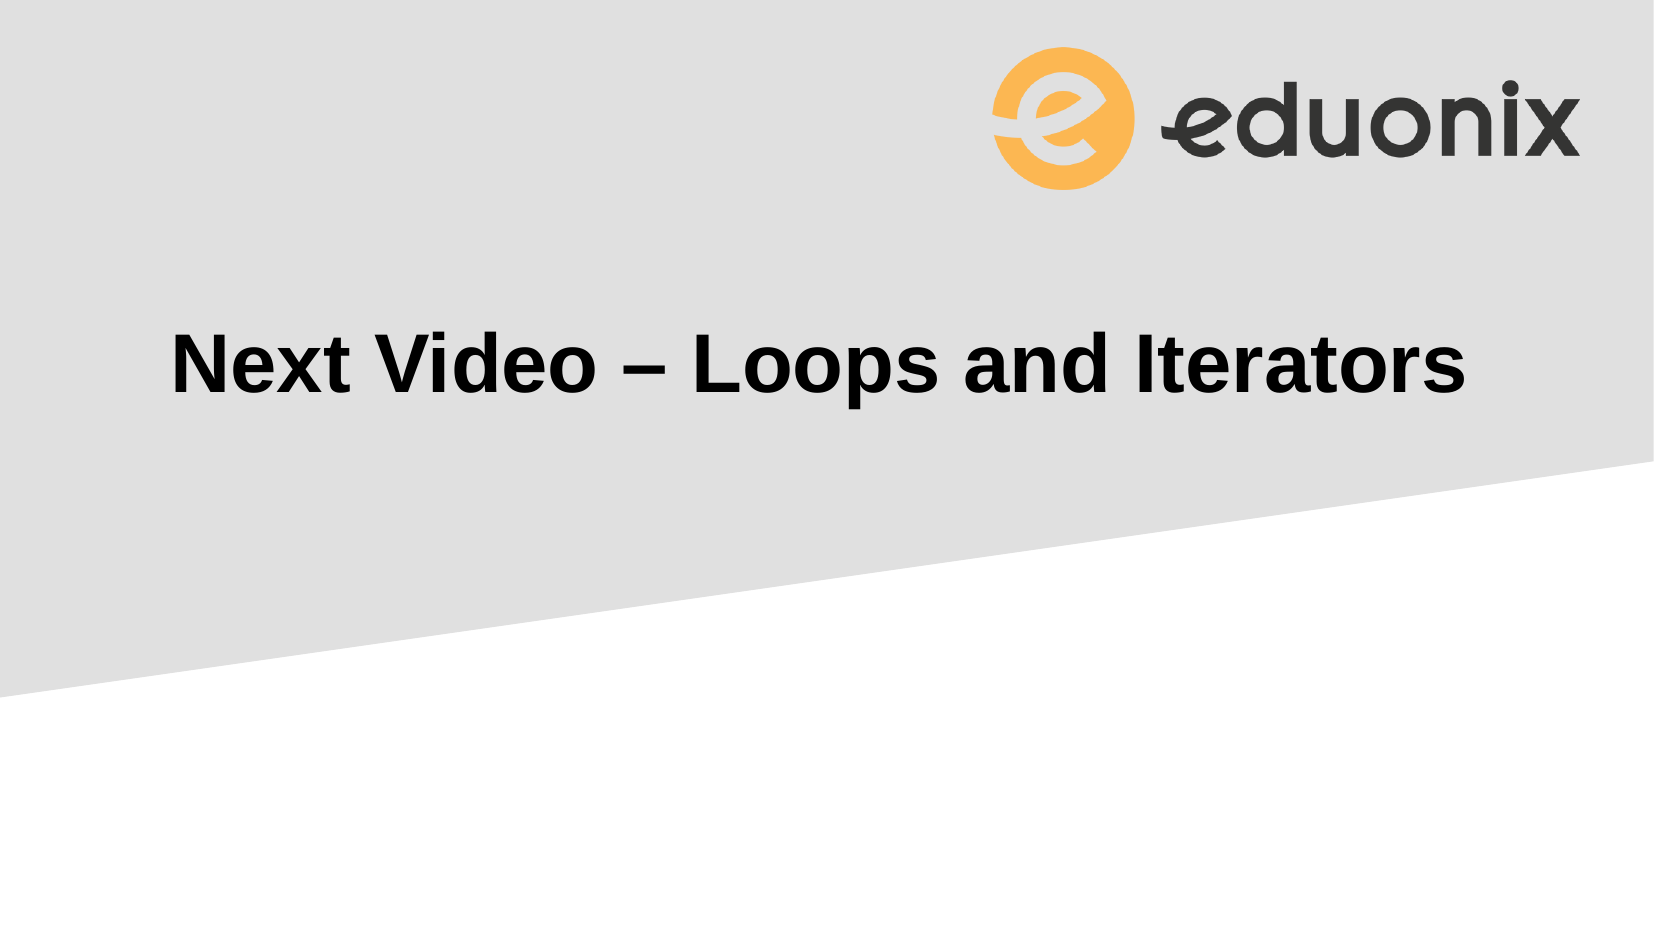

# Next Video – Loops and Iterators